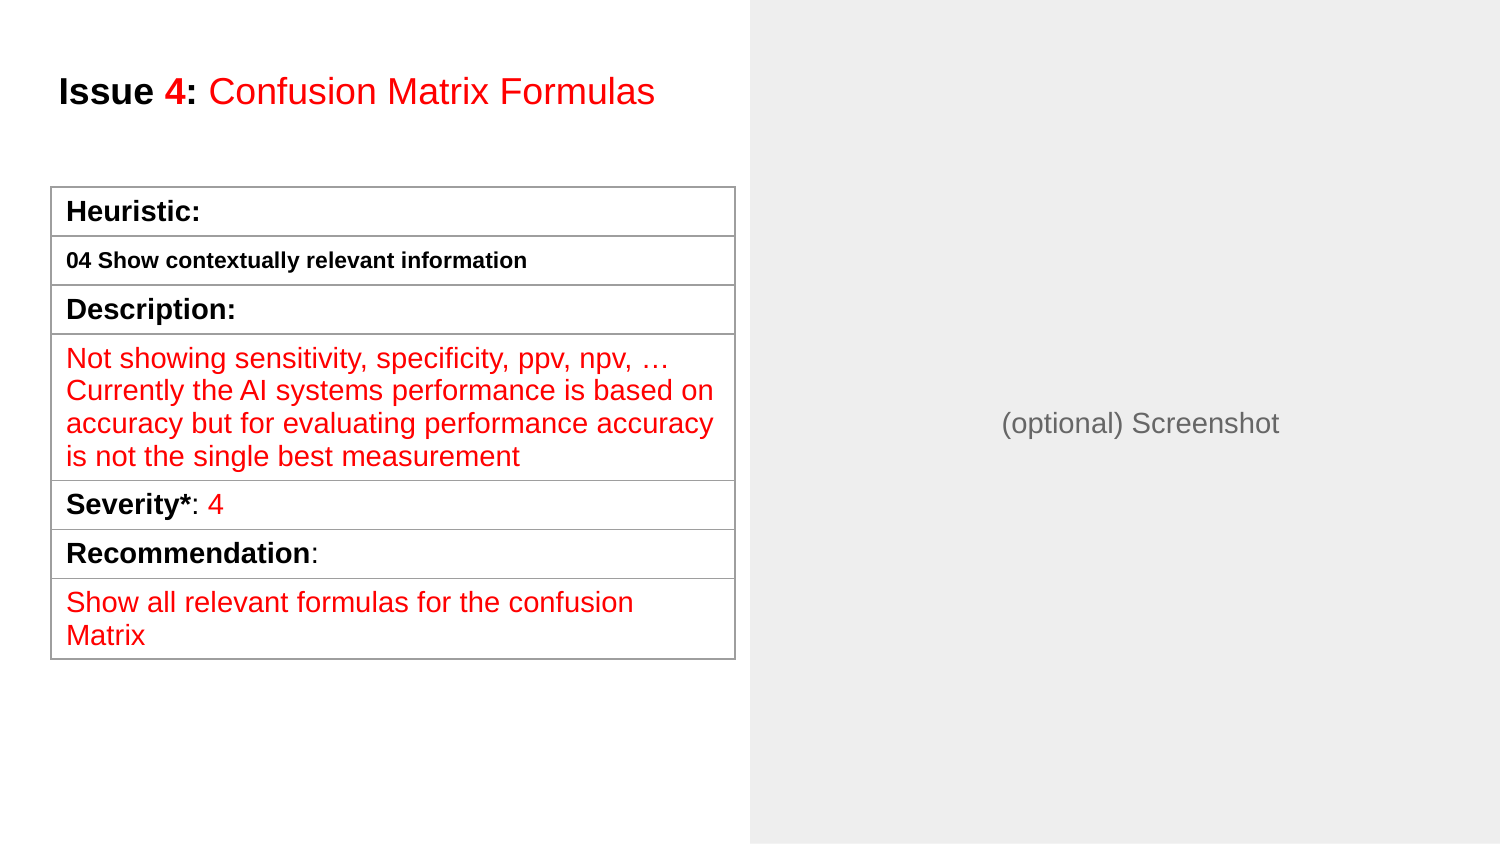

Issue 4: Confusion Matrix Formulas
| Heuristic: |
| --- |
| 04 Show contextually relevant information |
| Description: |
| Not showing sensitivity, specificity, ppv, npv, … Currently the AI systems performance is based on accuracy but for evaluating performance accuracy is not the single best measurement |
| Severity\*: 4 |
| Recommendation: |
| Show all relevant formulas for the confusion Matrix |